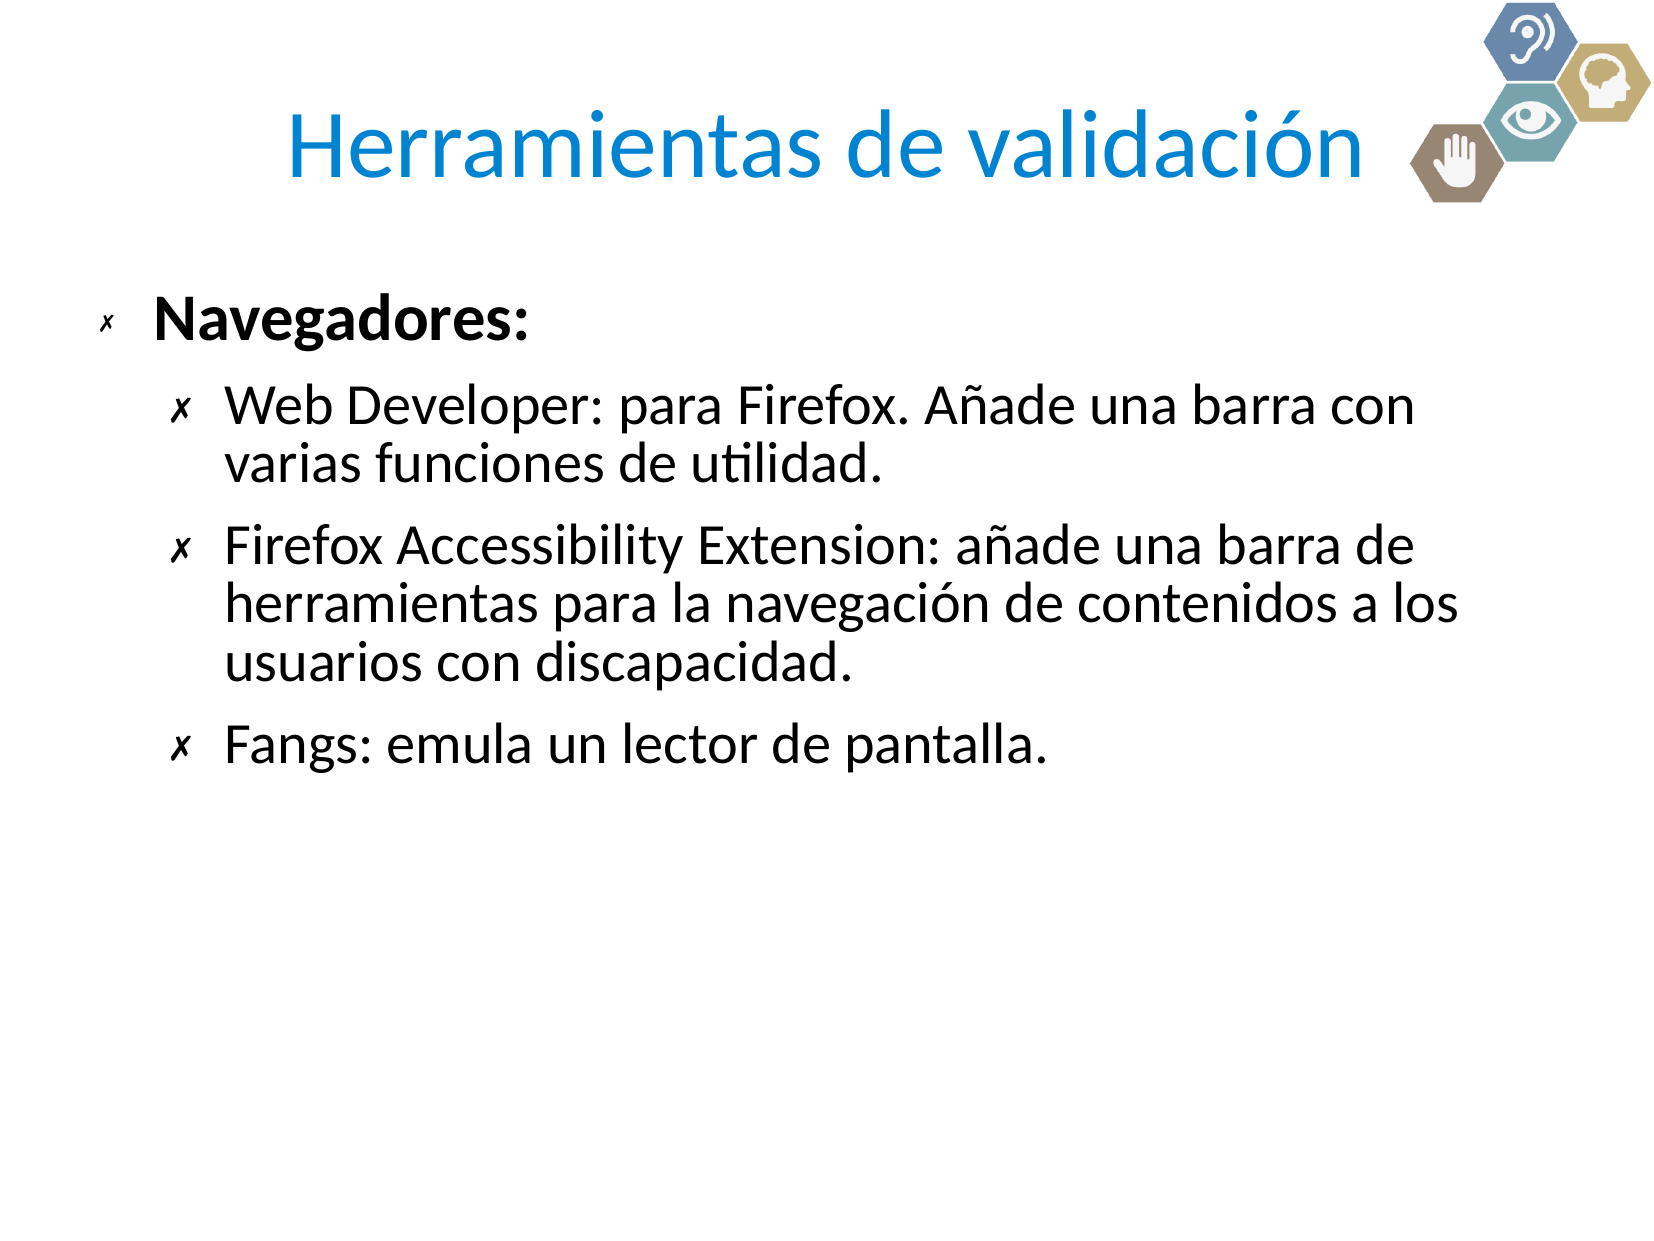

# Herramientas de validación
Navegadores:
Web Developer: para Firefox. Añade una barra con varias funciones de utilidad.
Firefox Accessibility Extension: añade una barra de herramientas para la navegación de contenidos a los usuarios con discapacidad.
Fangs: emula un lector de pantalla.